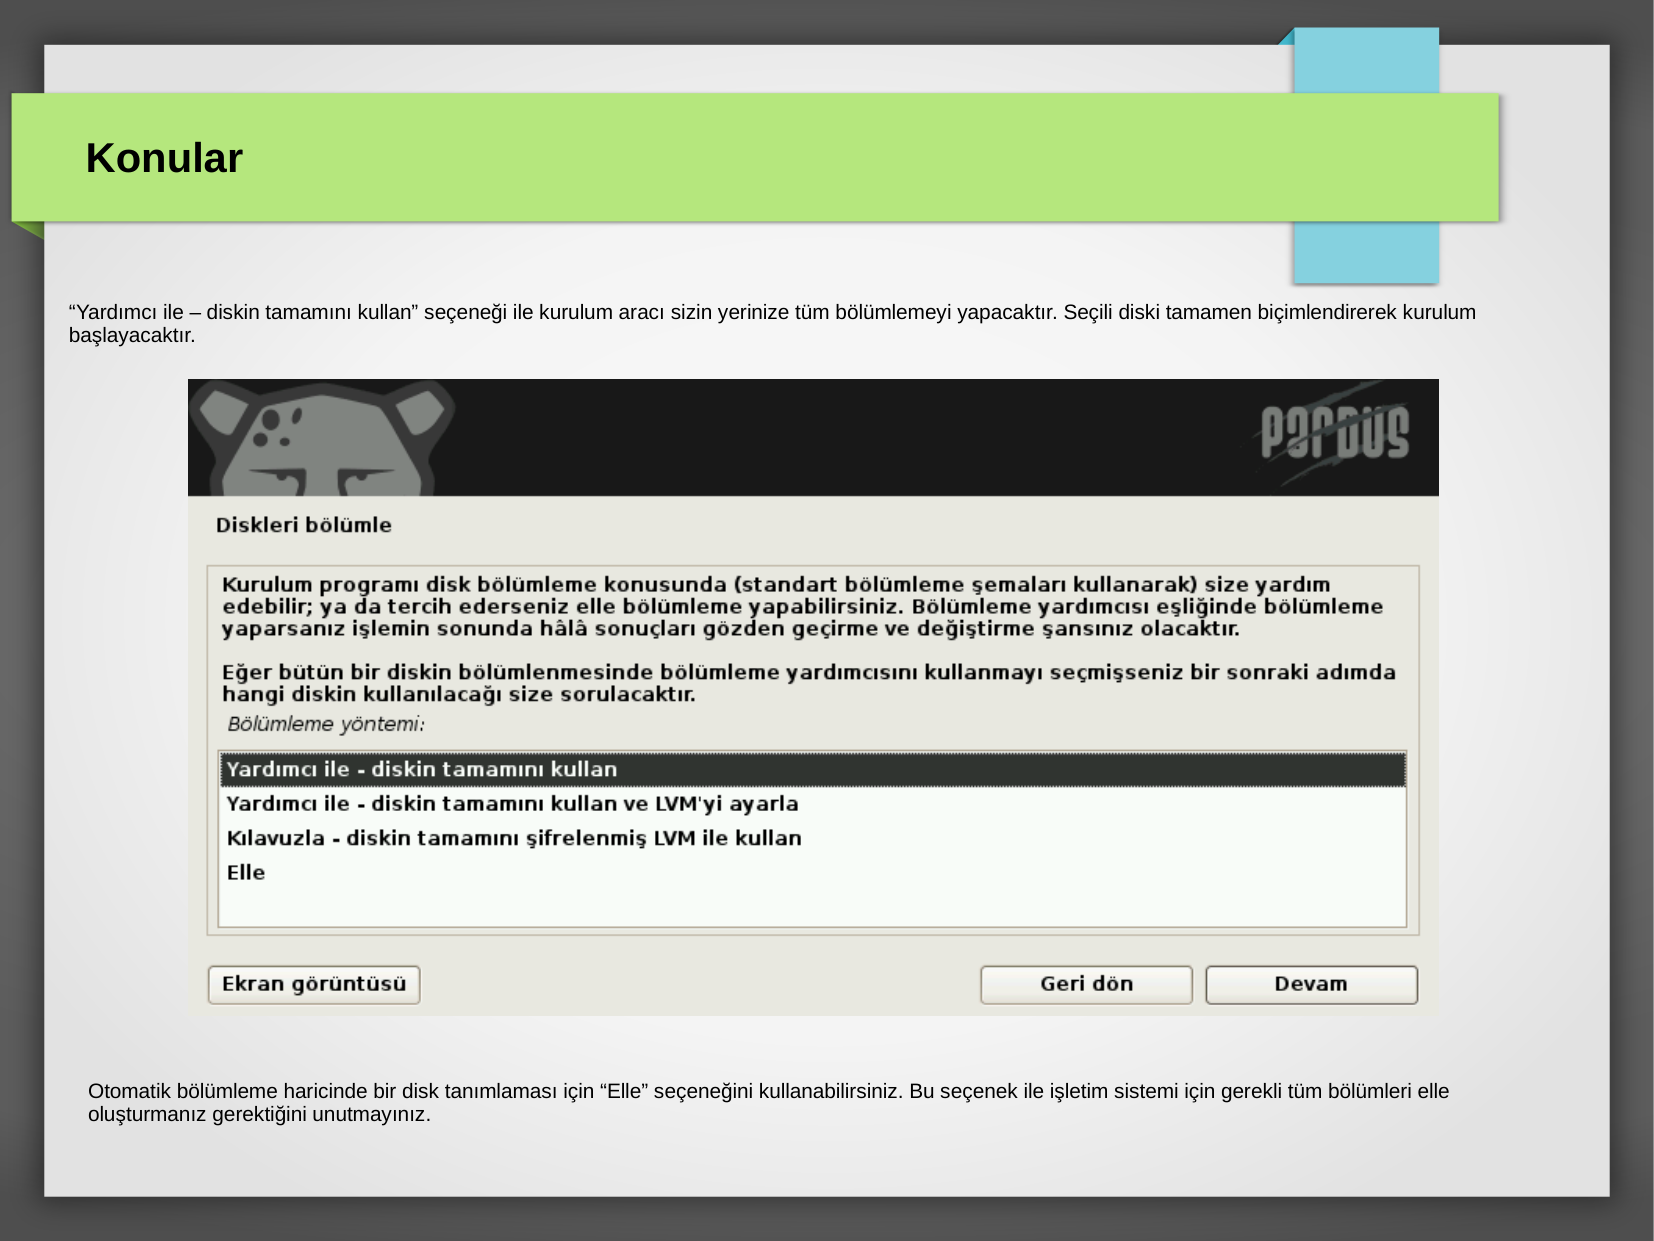

Konular
“Yardımcı ile – diskin tamamını kullan” seçeneği ile kurulum aracı sizin yerinize tüm bölümlemeyi yapacaktır. Seçili diski tamamen biçimlendirerek kurulum başlayacaktır.
Otomatik bölümleme haricinde bir disk tanımlaması için “Elle” seçeneğini kullanabilirsiniz. Bu seçenek ile işletim sistemi için gerekli tüm bölümleri elle oluşturmanız gerektiğini unutmayınız.